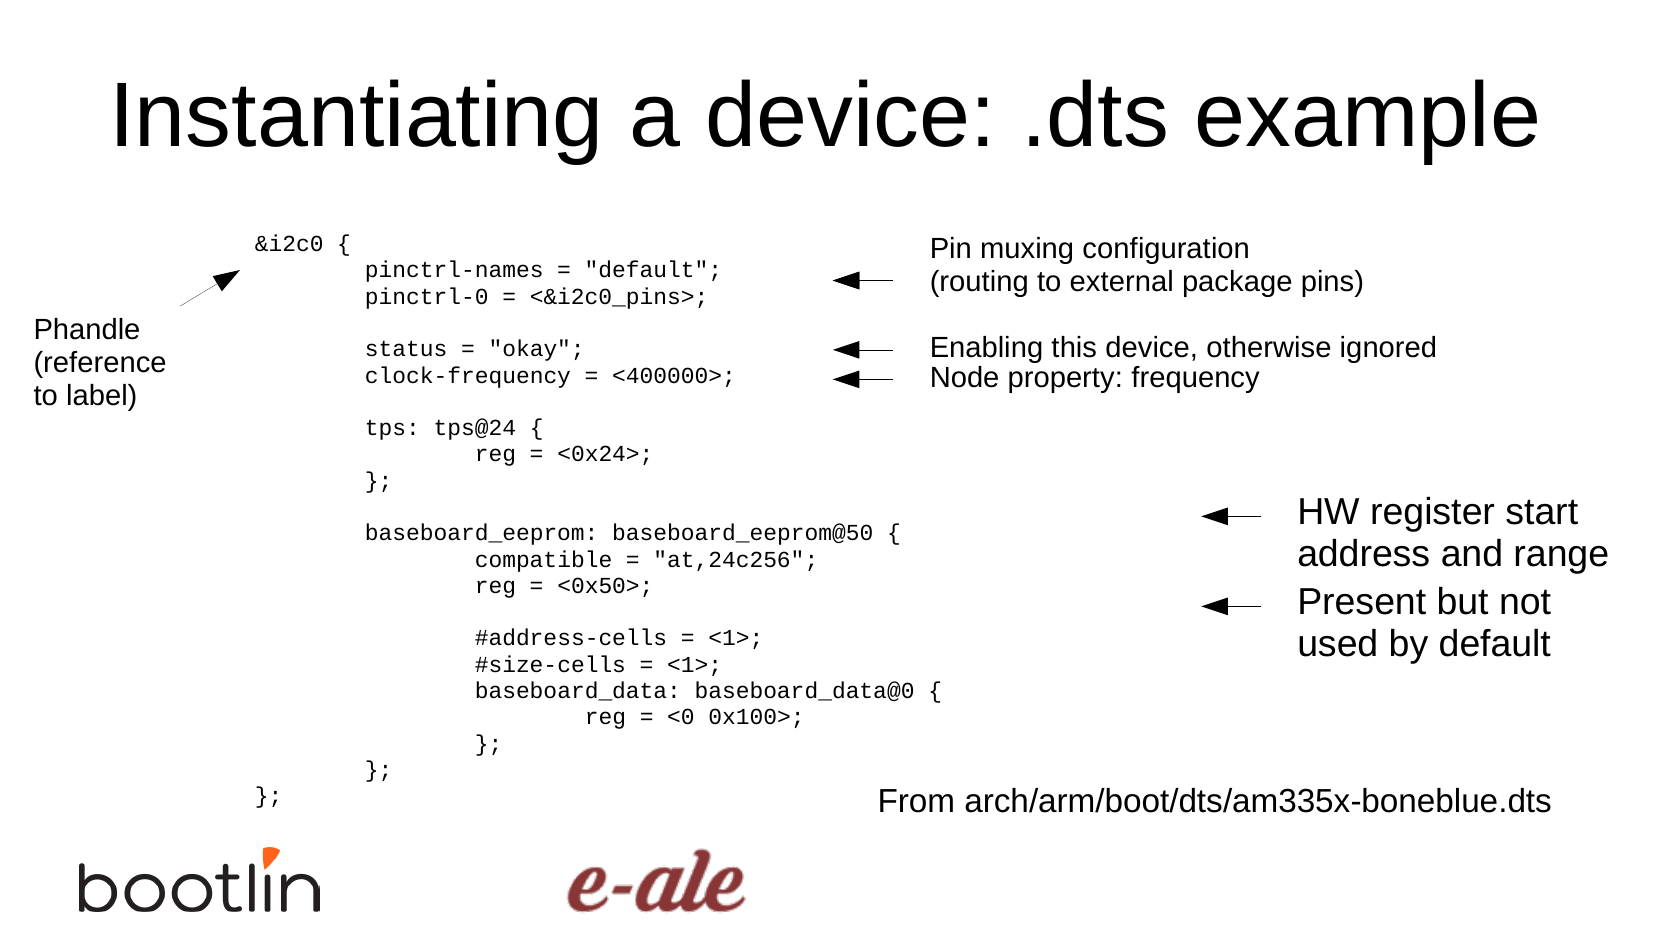

# Instantiating a device: .dts example
&i2c0 {
 pinctrl-names = "default";
 pinctrl-0 = <&i2c0_pins>;
 status = "okay";
 clock-frequency = <400000>;
 tps: tps@24 {
 reg = <0x24>;
 };
 baseboard_eeprom: baseboard_eeprom@50 {
 compatible = "at,24c256";
 reg = <0x50>;
 #address-cells = <1>;
 #size-cells = <1>;
 baseboard_data: baseboard_data@0 {
 reg = <0 0x100>;
 };
 };
};
Pin muxing configuration
(routing to external package pins)
Phandle
(reference
to label)
Enabling this device, otherwise ignored
Node property: frequency
HW register start
address and range
Present but not
used by default
From arch/arm/boot/dts/am335x-boneblue.dts